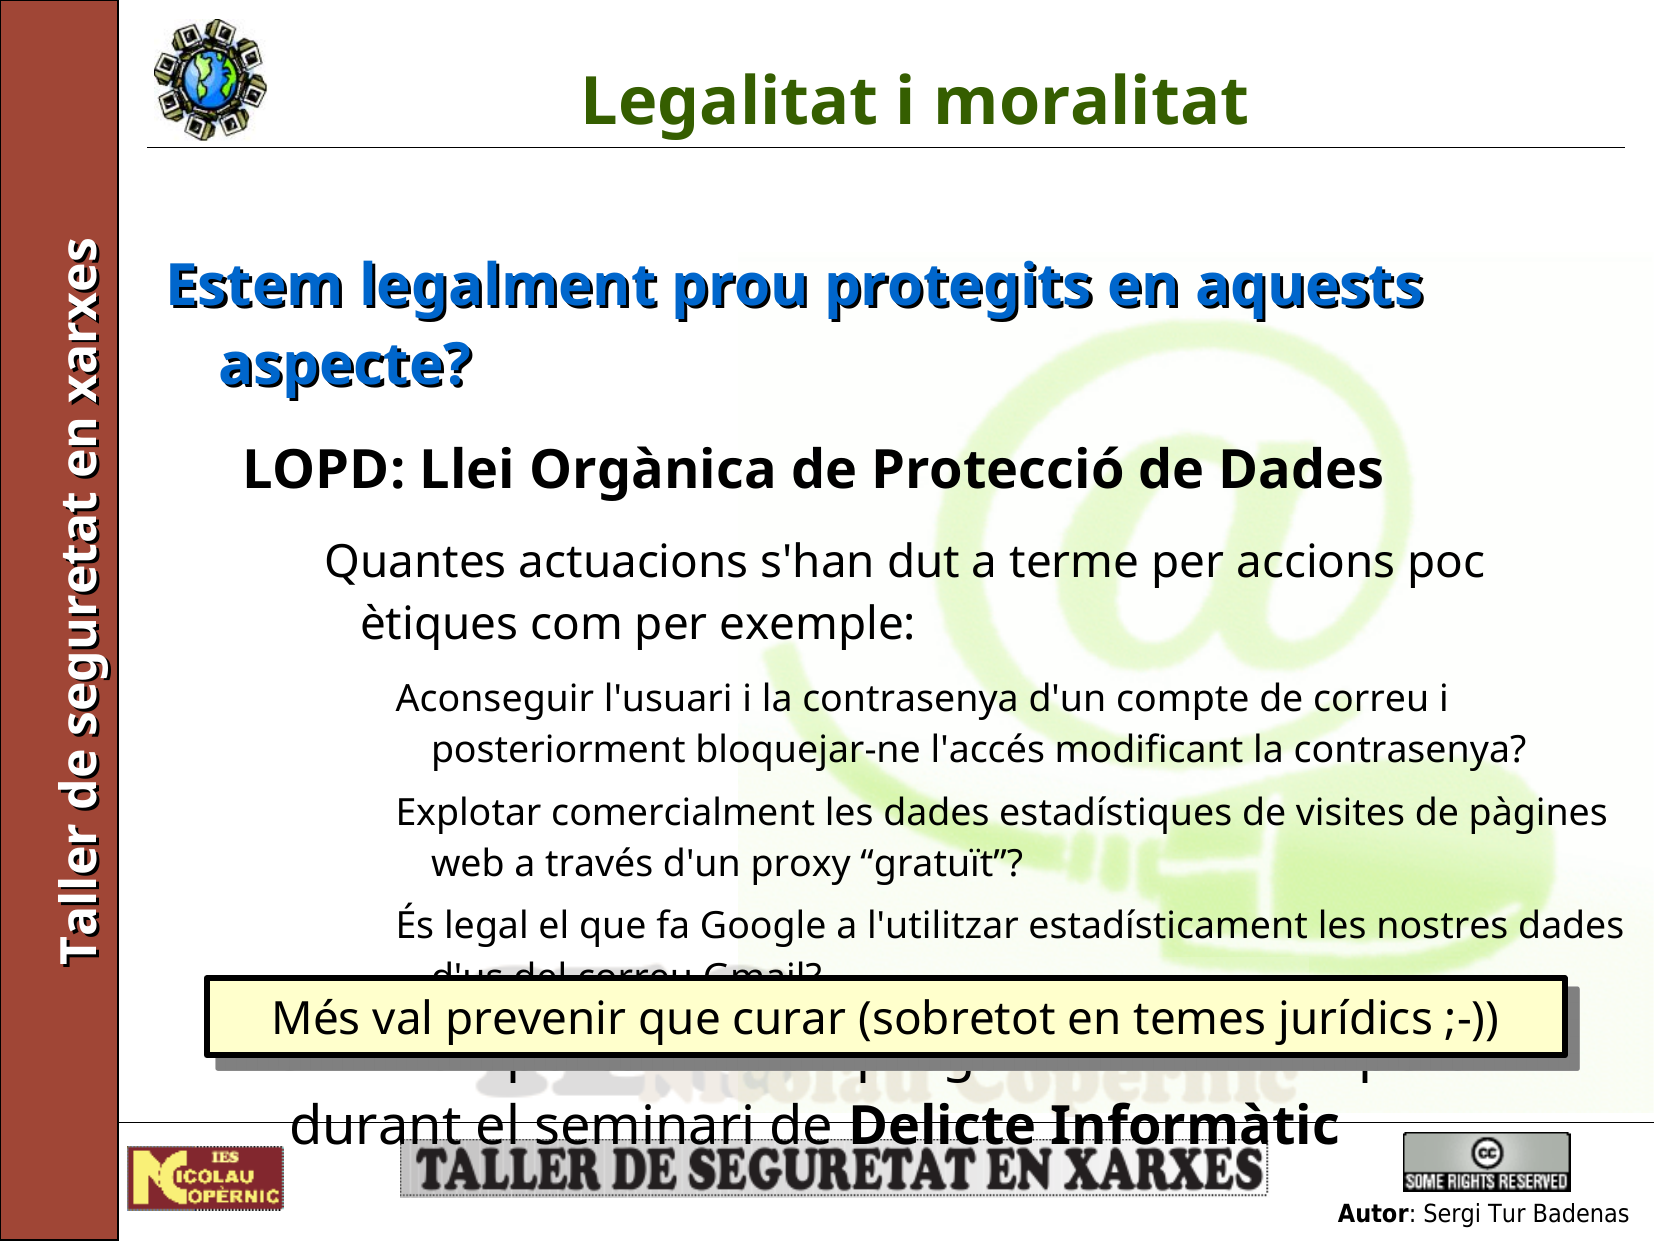

# Legalitat i moralitat
Estem legalment prou protegits en aquests aspecte?
LOPD: Llei Orgànica de Protecció de Dades
Quantes actuacions s'han dut a terme per accions poc ètiques com per exemple:
Aconseguir l'usuari i la contrasenya d'un compte de correu i posteriorment bloquejar-ne l'accés modificant la contrasenya?
Explotar comercialment les dades estadístiques de visites de pàgines web a través d'un proxy “gratuït”?
És legal el que fa Google a l'utilitzar estadísticament les nostres dades d'us del correu Gmail?
Tenim la oportunitat de preguntar-li a un expert durant el seminari de Delicte Informàtic
Més val prevenir que curar (sobretot en temes jurídics ;-))